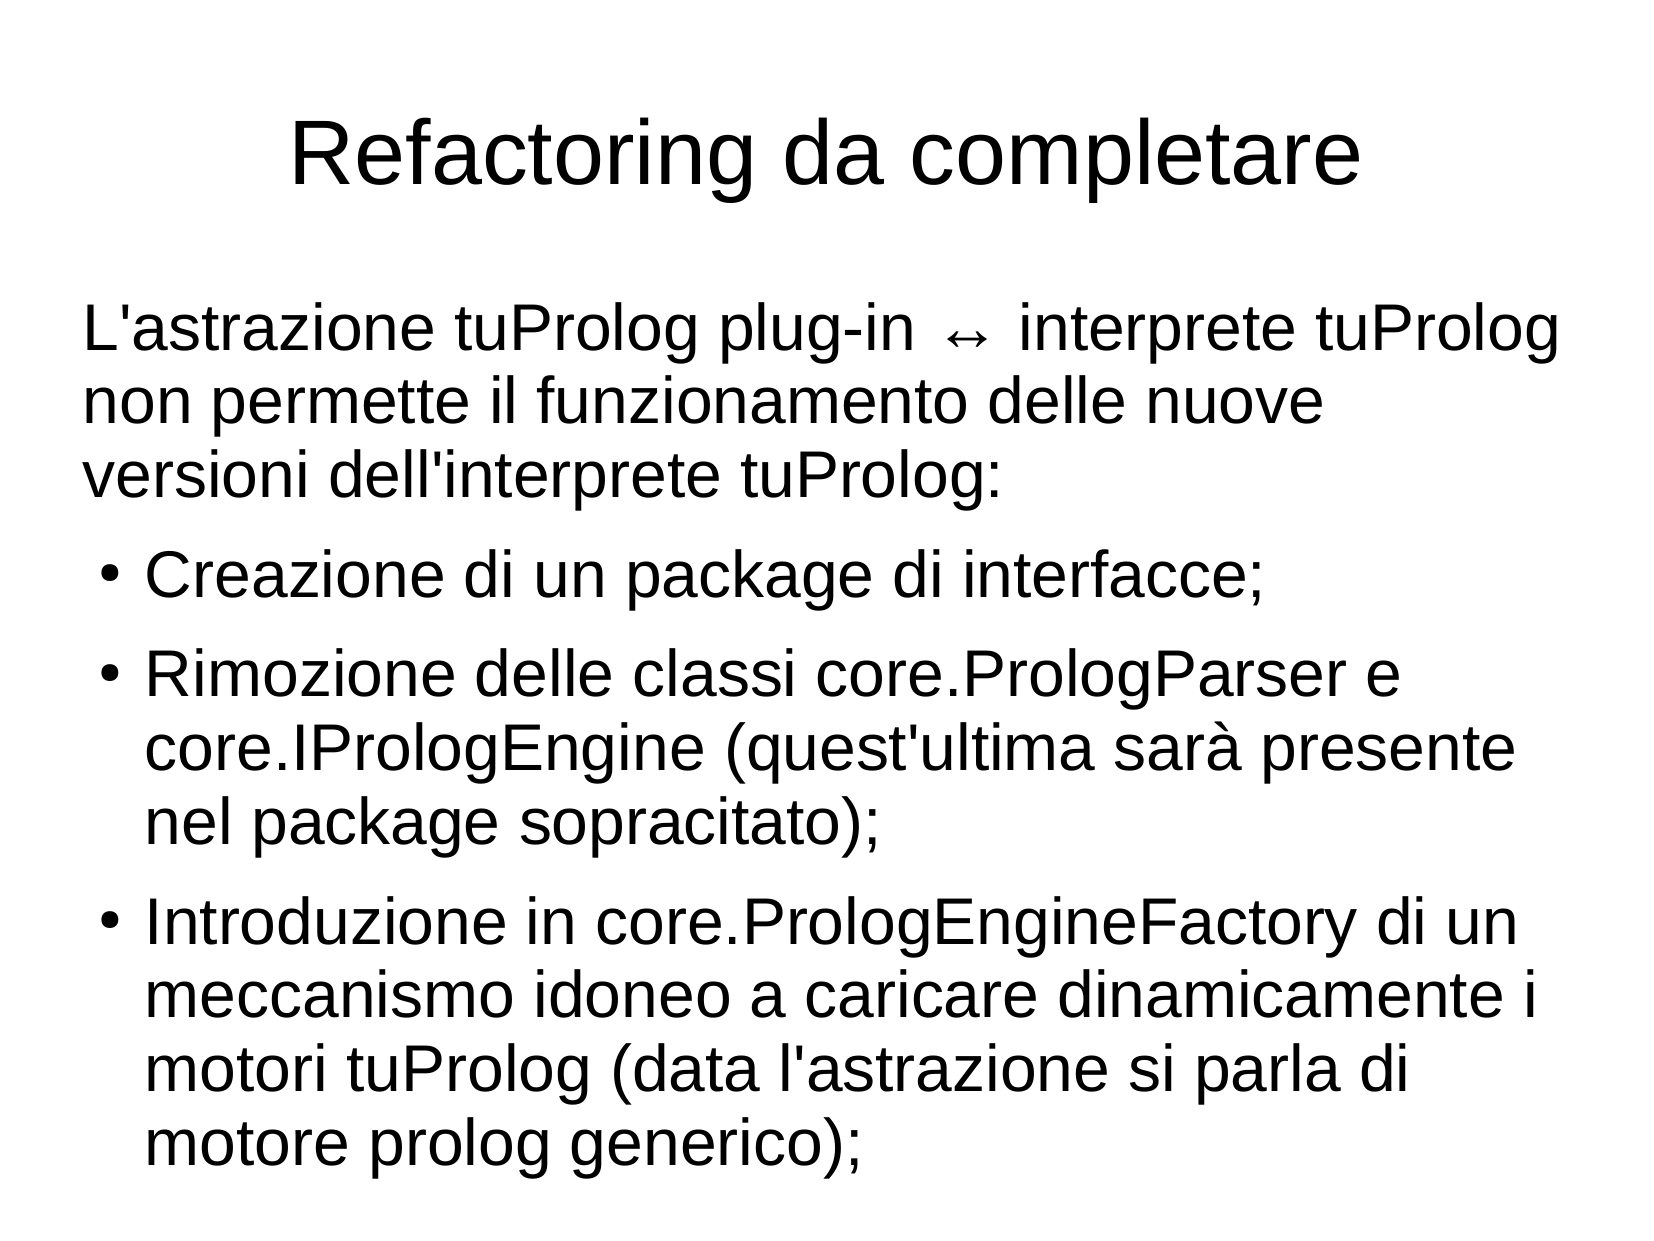

# Refactoring da completare
L'astrazione tuProlog plug-in ↔ interprete tuProlog non permette il funzionamento delle nuove versioni dell'interprete tuProlog:
Creazione di un package di interfacce;
Rimozione delle classi core.PrologParser e core.IPrologEngine (quest'ultima sarà presente nel package sopracitato);
Introduzione in core.PrologEngineFactory di un meccanismo idoneo a caricare dinamicamente i motori tuProlog (data l'astrazione si parla di motore prolog generico);